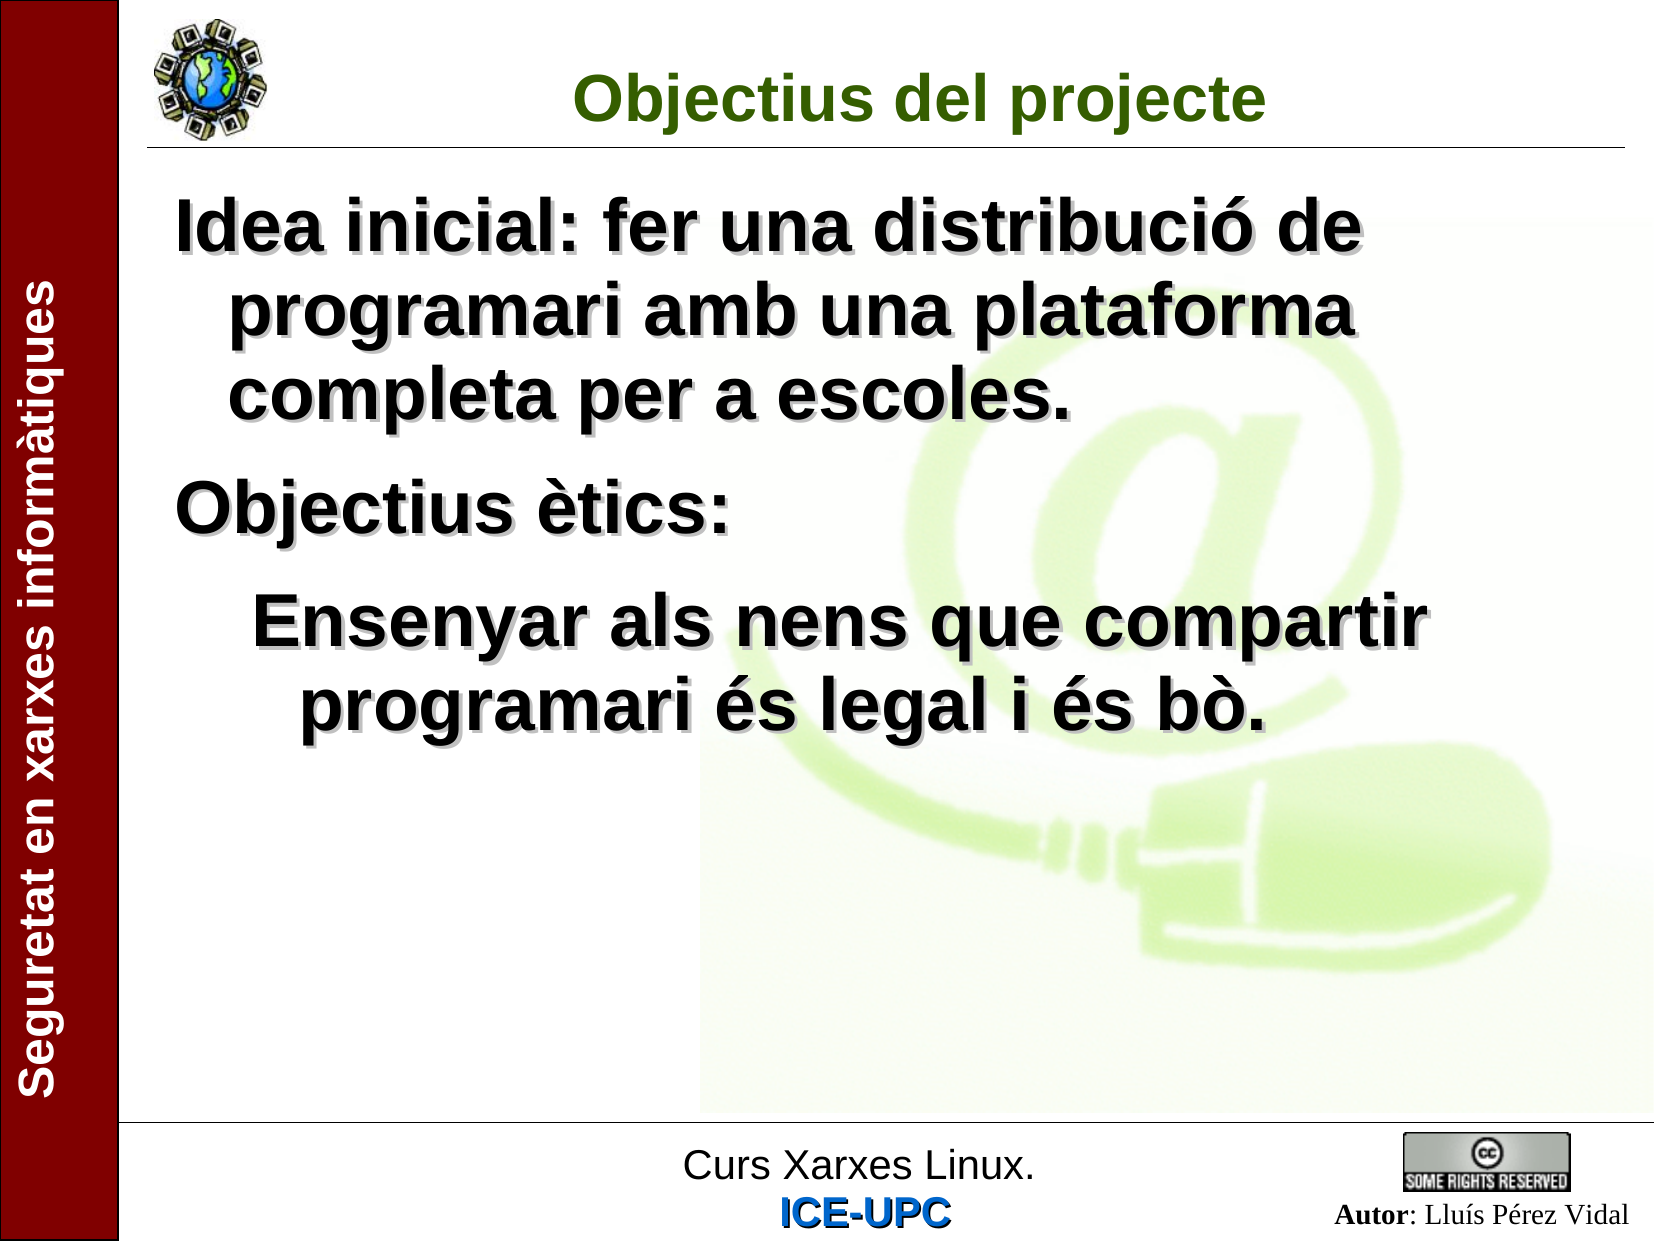

# Objectius del projecte
Idea inicial: fer una distribució de programari amb una plataforma completa per a escoles.
Objectius ètics:
Ensenyar als nens que compartir programari és legal i és bò.